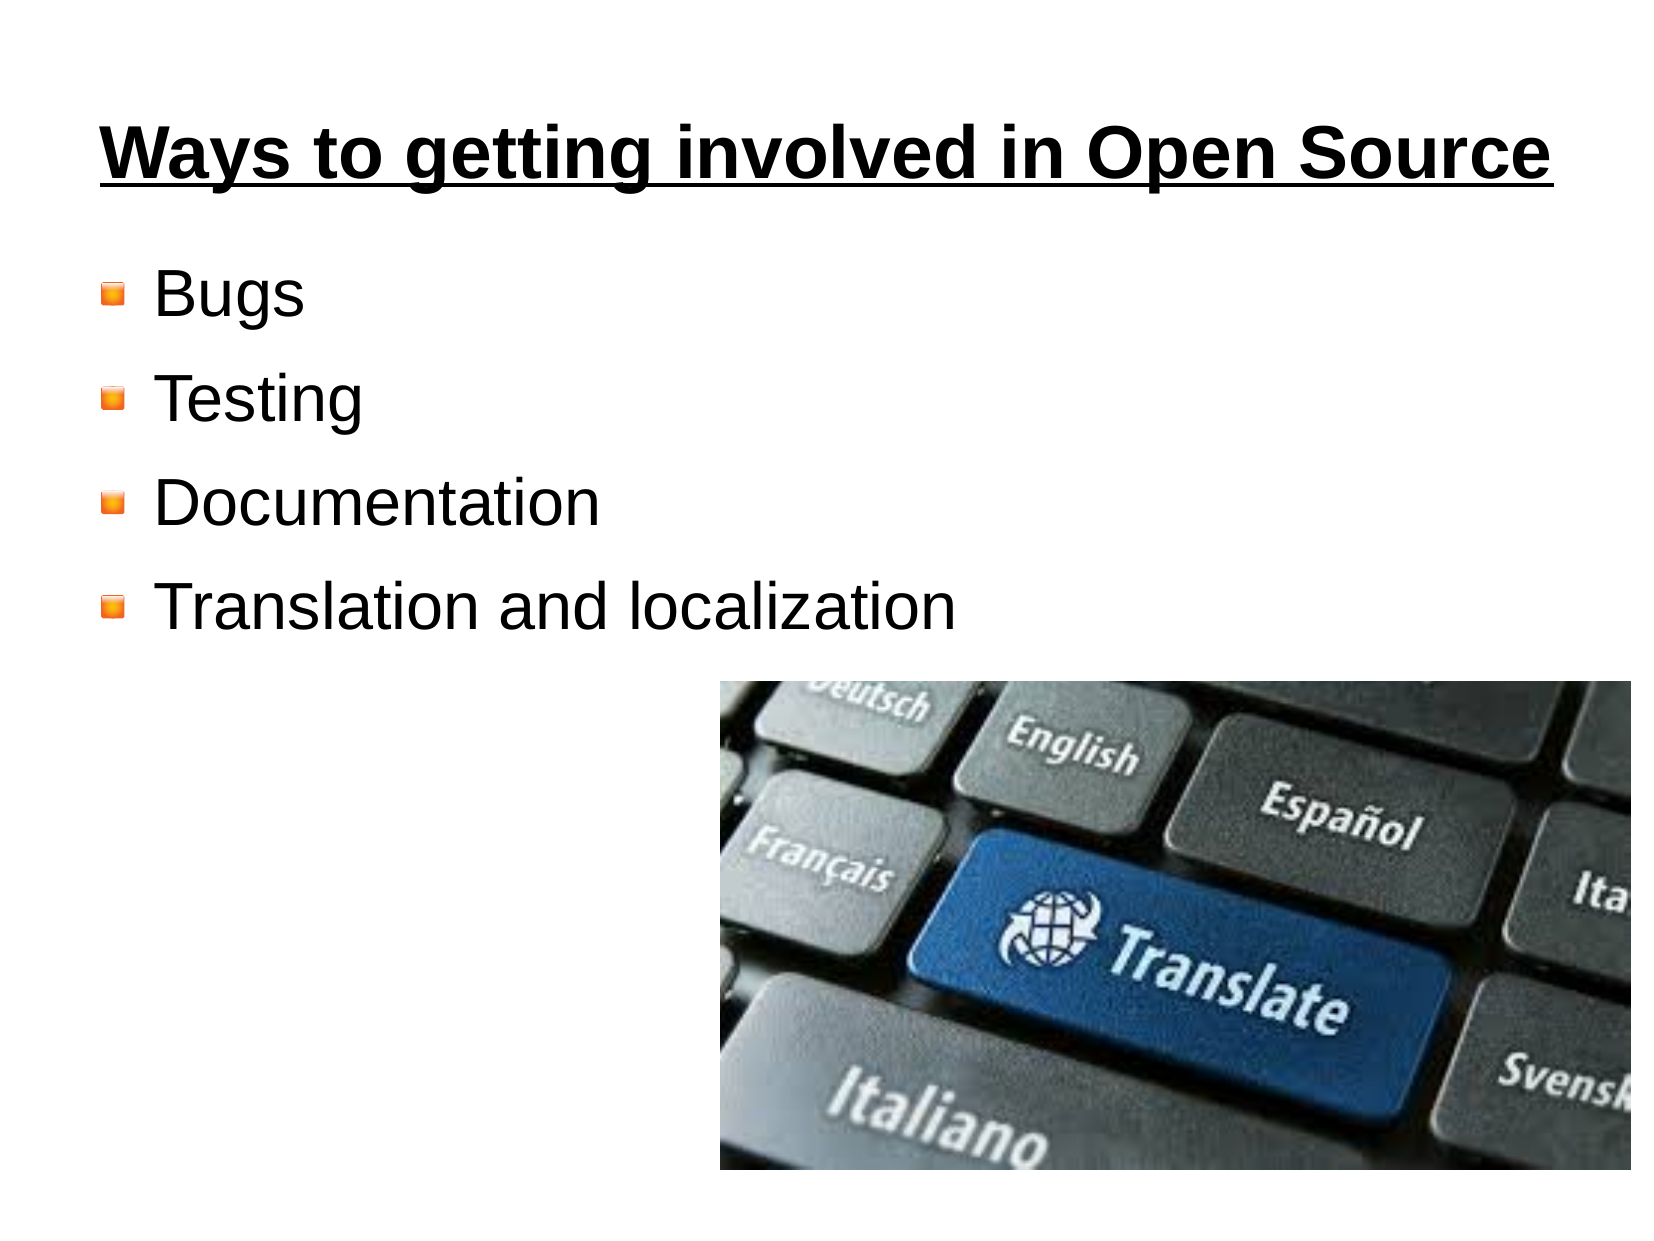

# Ways to getting involved in Open Source
Bugs
Testing
Documentation
Translation and localization